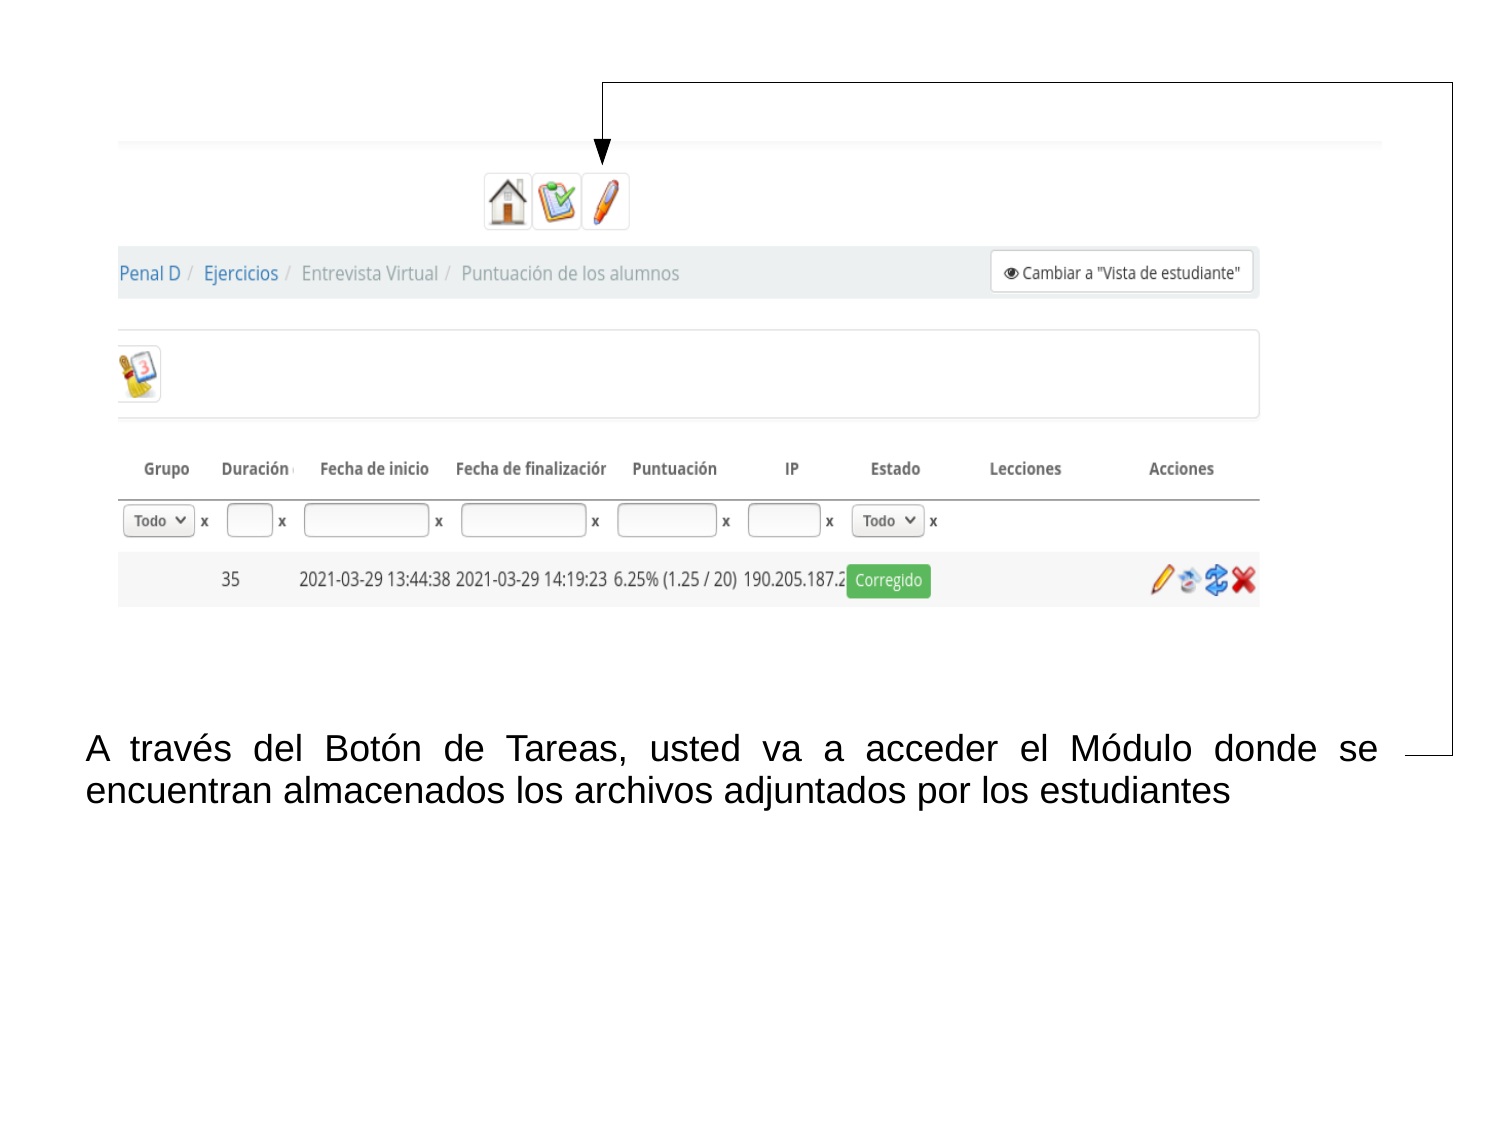

A través del Botón de Tareas, usted va a acceder el Módulo donde se encuentran almacenados los archivos adjuntados por los estudiantes